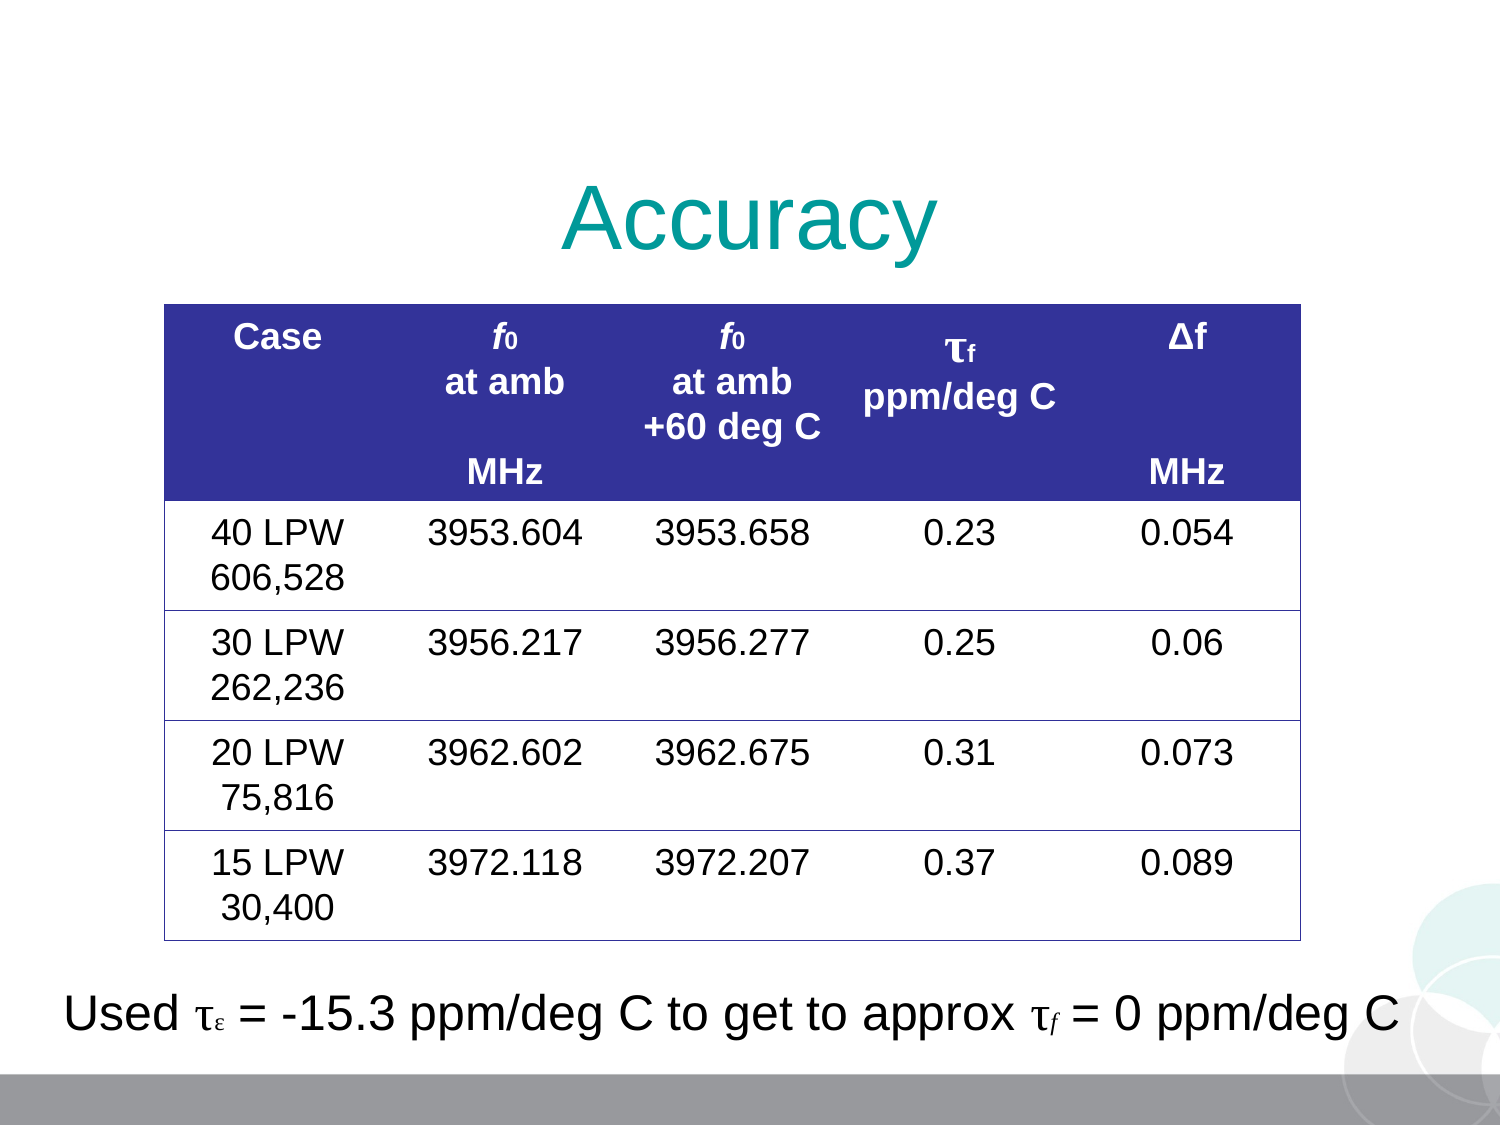

# Accuracy
| Case | f0 at amb MHz | f0 at amb +60 deg C | τf ppm/deg C | Δf MHz |
| --- | --- | --- | --- | --- |
| 40 LPW 606,528 | 3953.604 | 3953.658 | 0.23 | 0.054 |
| 30 LPW 262,236 | 3956.217 | 3956.277 | 0.25 | 0.06 |
| 20 LPW 75,816 | 3962.602 | 3962.675 | 0.31 | 0.073 |
| 15 LPW 30,400 | 3972.118 | 3972.207 | 0.37 | 0.089 |
Used τε = -15.3 ppm/deg C to get to approx τf = 0 ppm/deg C